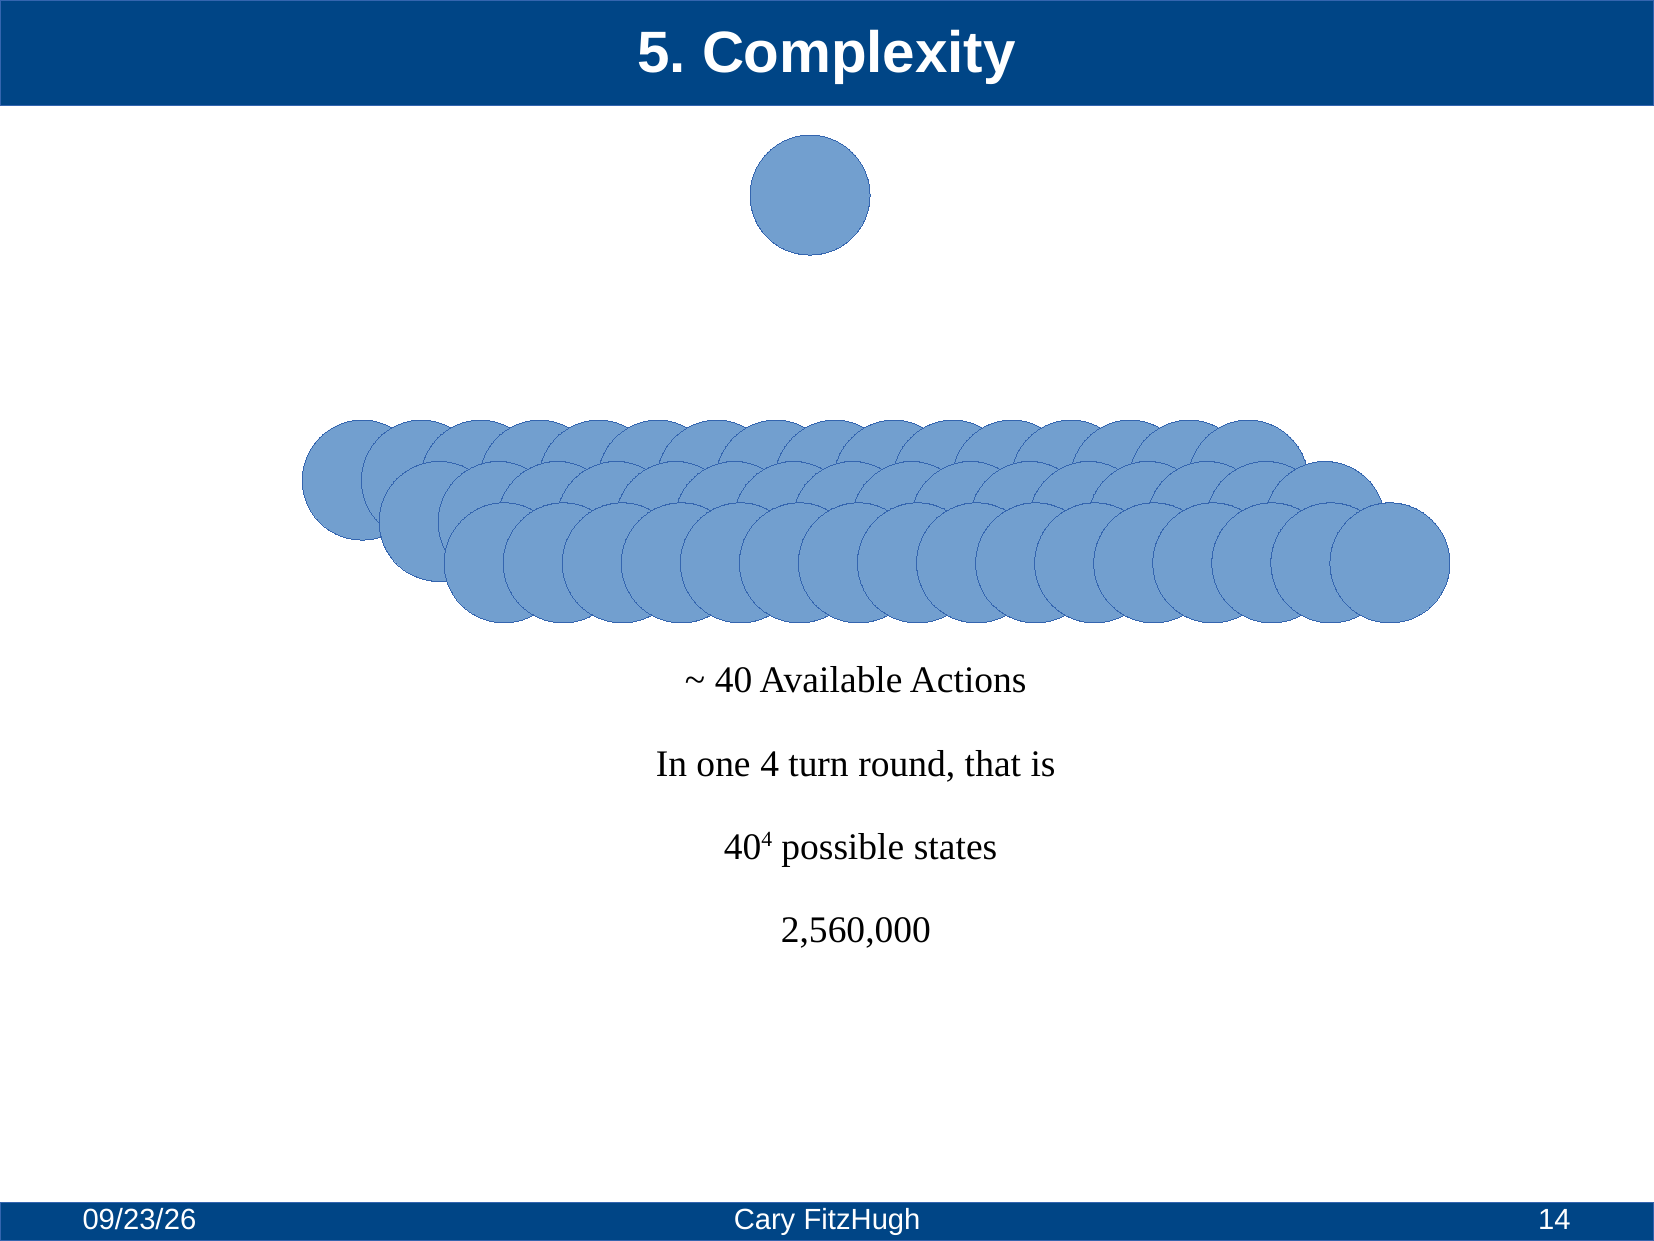

# 5. Complexity
~ 40 Available Actions
In one 4 turn round, that is
 404 possible states
2,560,000
Cary FitzHugh
14